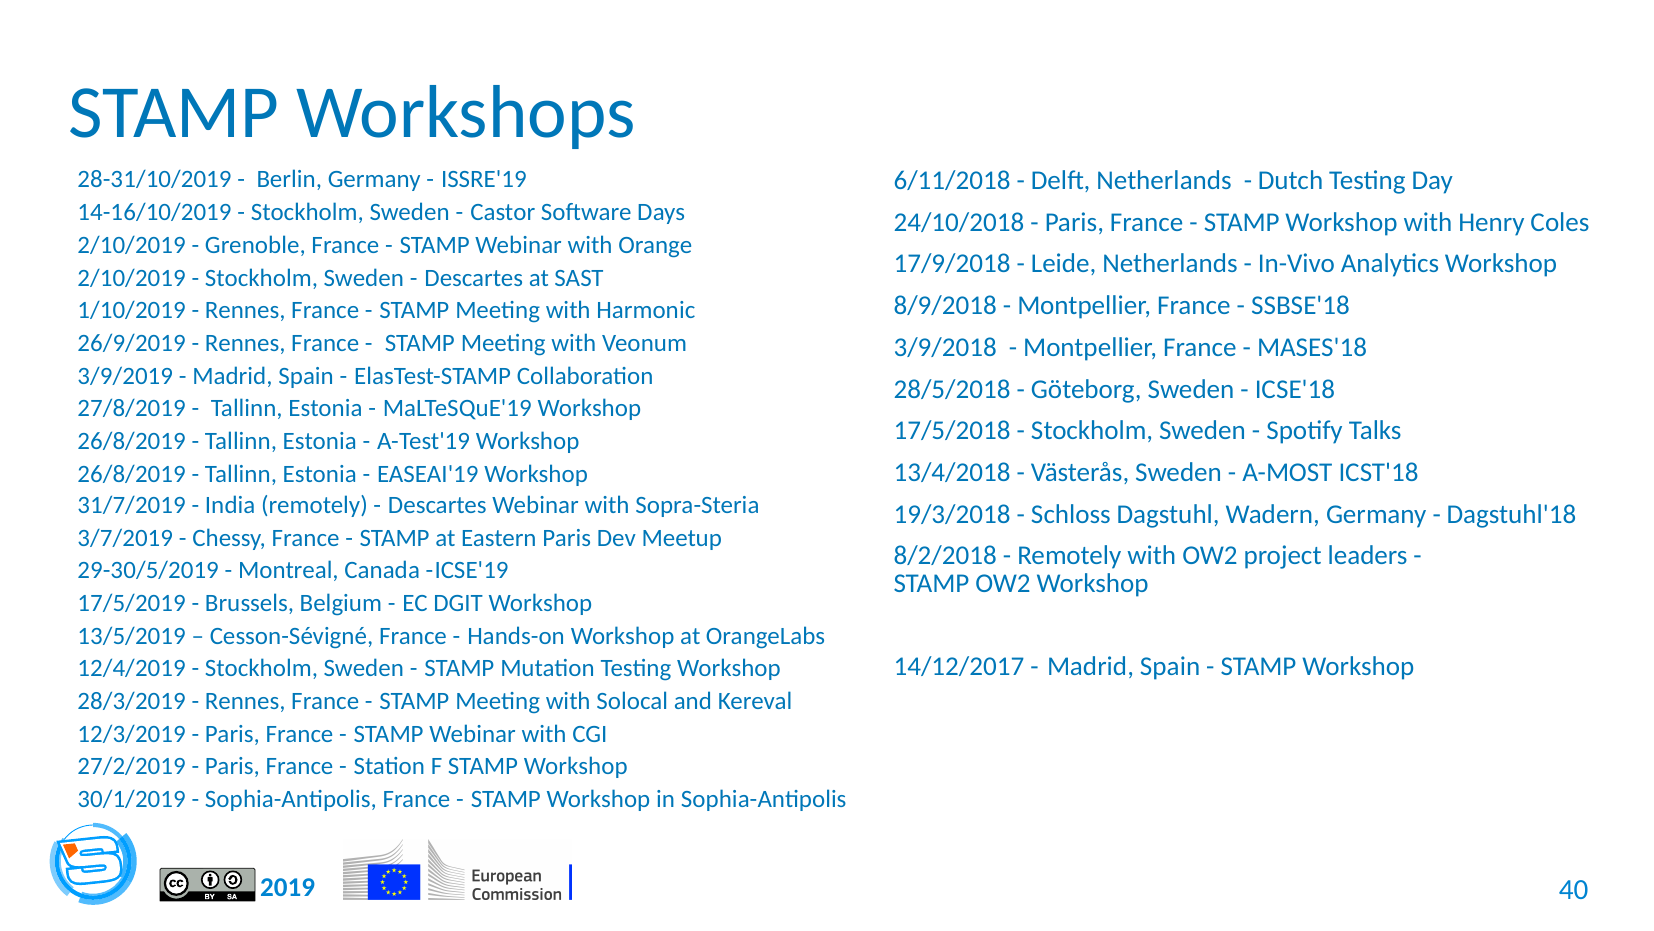

# STAMP Workshops
28-31/10/2019 - Berlin, Germany - ISSRE'19
14-16/10/2019 - Stockholm, Sweden - Castor Software Days
2/10/2019 - Grenoble, France - STAMP Webinar with Orange
2/10/2019 - Stockholm, Sweden - Descartes at SAST
1/10/2019 - Rennes, France - STAMP Meeting with Harmonic
26/9/2019 - Rennes, France - STAMP Meeting with Veonum
3/9/2019 - Madrid, Spain - ElasTest-STAMP Collaboration
27/8/2019 - Tallinn, Estonia - MaLTeSQuE'19 Workshop
26/8/2019 - Tallinn, Estonia - A-Test'19 Workshop
26/8/2019 - Tallinn, Estonia - EASEAI'19 Workshop
31/7/2019 - India (remotely) - Descartes Webinar with Sopra-Steria
3/7/2019 - Chessy, France - STAMP at Eastern Paris Dev Meetup
29-30/5/2019 - Montreal, Canada -ICSE'19
17/5/2019 - Brussels, Belgium - EC DGIT Workshop
13/5/2019 – Cesson-Sévigné, France - Hands-on Workshop at OrangeLabs
12/4/2019 - Stockholm, Sweden - STAMP Mutation Testing Workshop
28/3/2019 - Rennes, France - STAMP Meeting with Solocal and Kereval
12/3/2019 - Paris, France - STAMP Webinar with CGI
27/2/2019 - Paris, France - Station F STAMP Workshop
30/1/2019 - Sophia-Antipolis, France - STAMP Workshop in Sophia-Antipolis
6/11/2018 - Delft, Netherlands  - Dutch Testing Day
24/10/2018 - Paris, France - STAMP Workshop with Henry Coles
17/9/2018 - Leide, Netherlands - In-Vivo Analytics Workshop
8/9/2018 - Montpellier, France - SSBSE'18
3/9/2018 - Montpellier, France - MASES'18
28/5/2018 - Göteborg, Sweden - ICSE'18
17/5/2018 - Stockholm, Sweden - Spotify Talks
13/4/2018 - Västerås, Sweden - A-MOST ICST'18
19/3/2018 - Schloss Dagstuhl, Wadern, Germany - Dagstuhl'18
8/2/2018 - Remotely with OW2 project leaders - STAMP OW2 Workshop
14/12/2017 -	 Madrid, Spain - STAMP Workshop
40